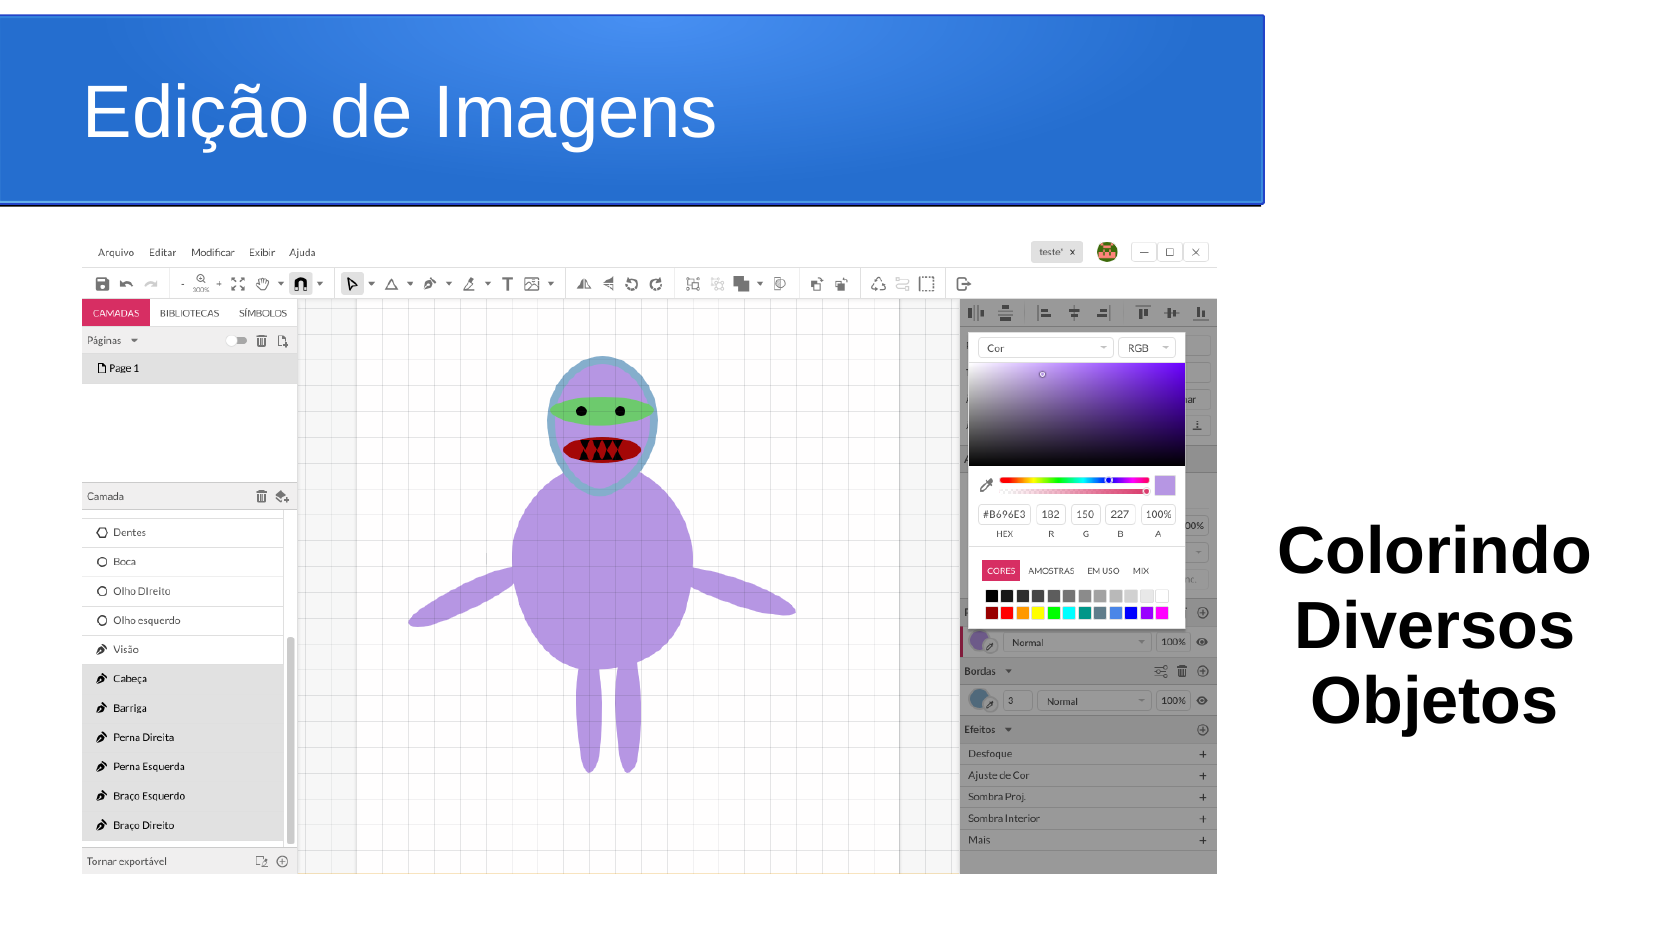

# Edição de Imagens
Colorindo Diversos Objetos